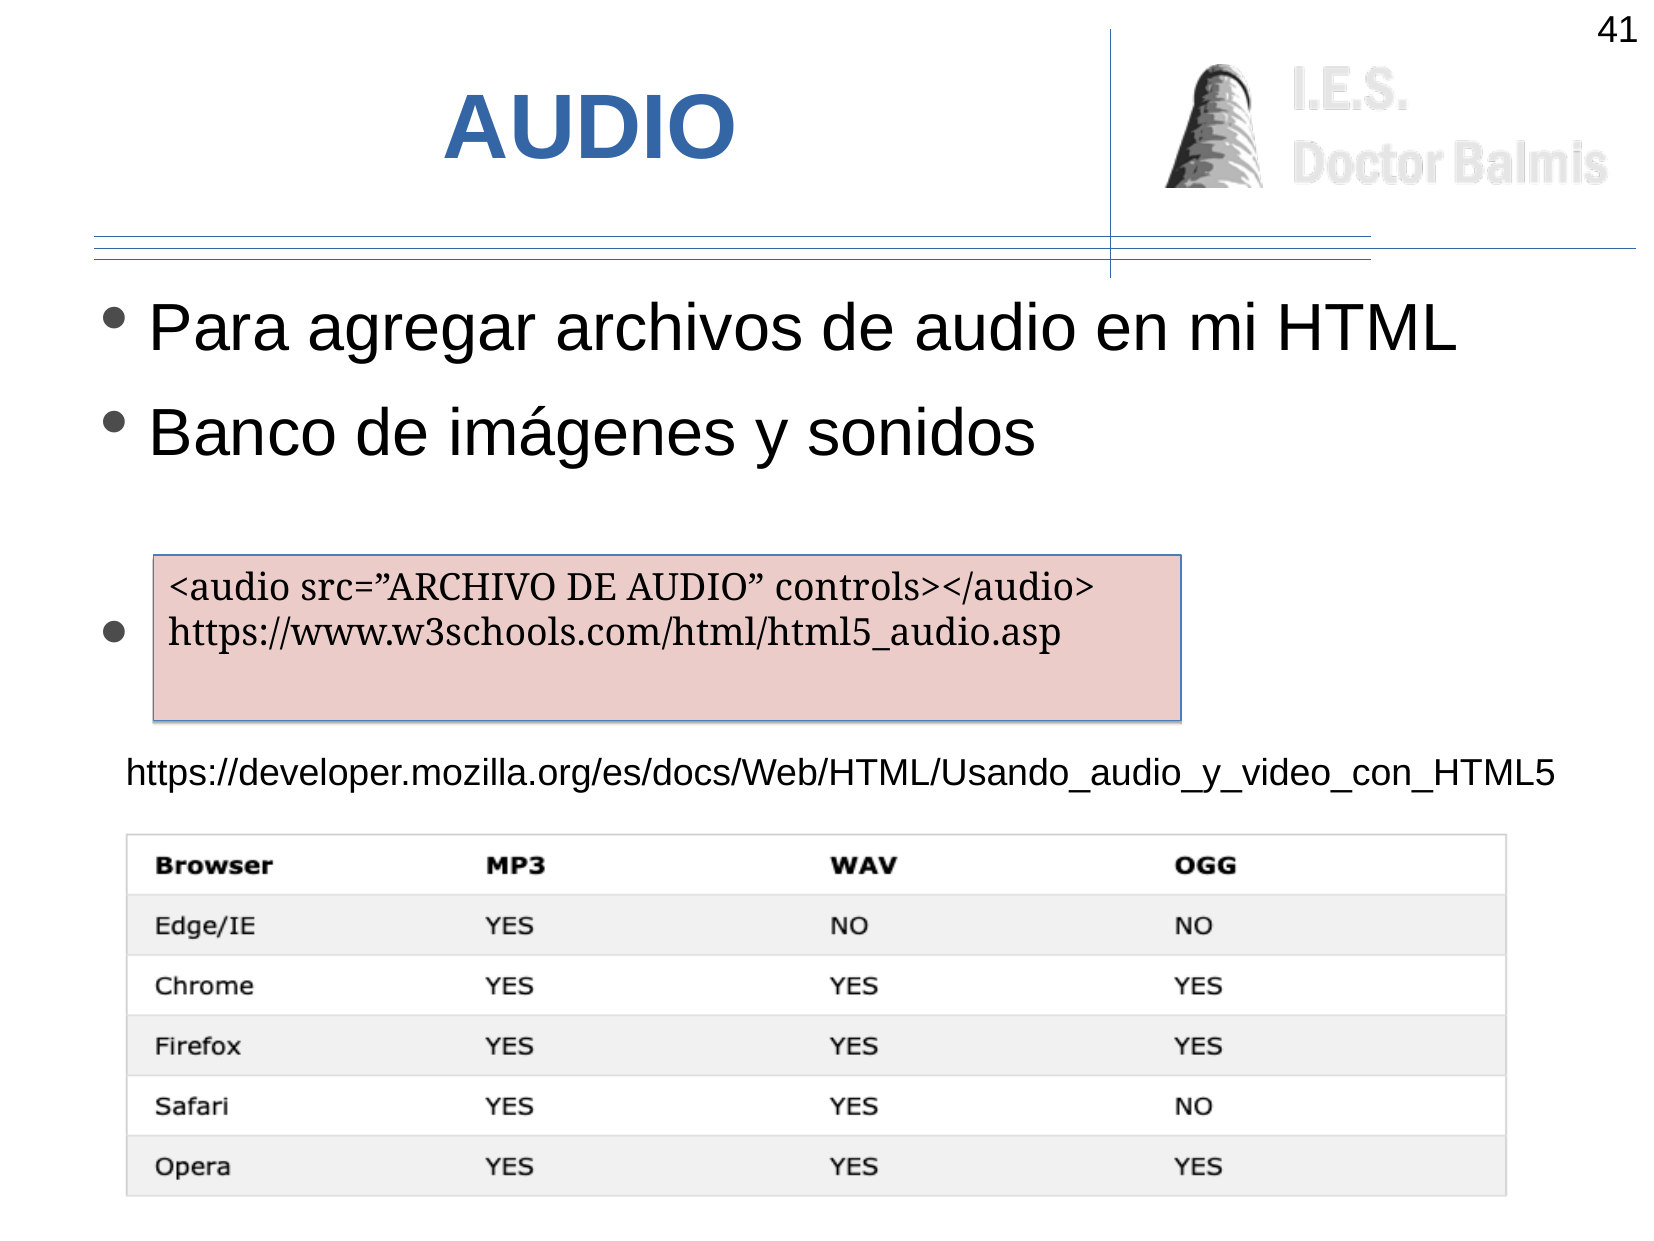

# AUDIO
 Para agregar archivos de audio en mi HTML
 Banco de imágenes y sonidos
<audio src=”ARCHIVO DE AUDIO” controls></audio>
https://www.w3schools.com/html/html5_audio.asp
https://developer.mozilla.org/es/docs/Web/HTML/Usando_audio_y_video_con_HTML5